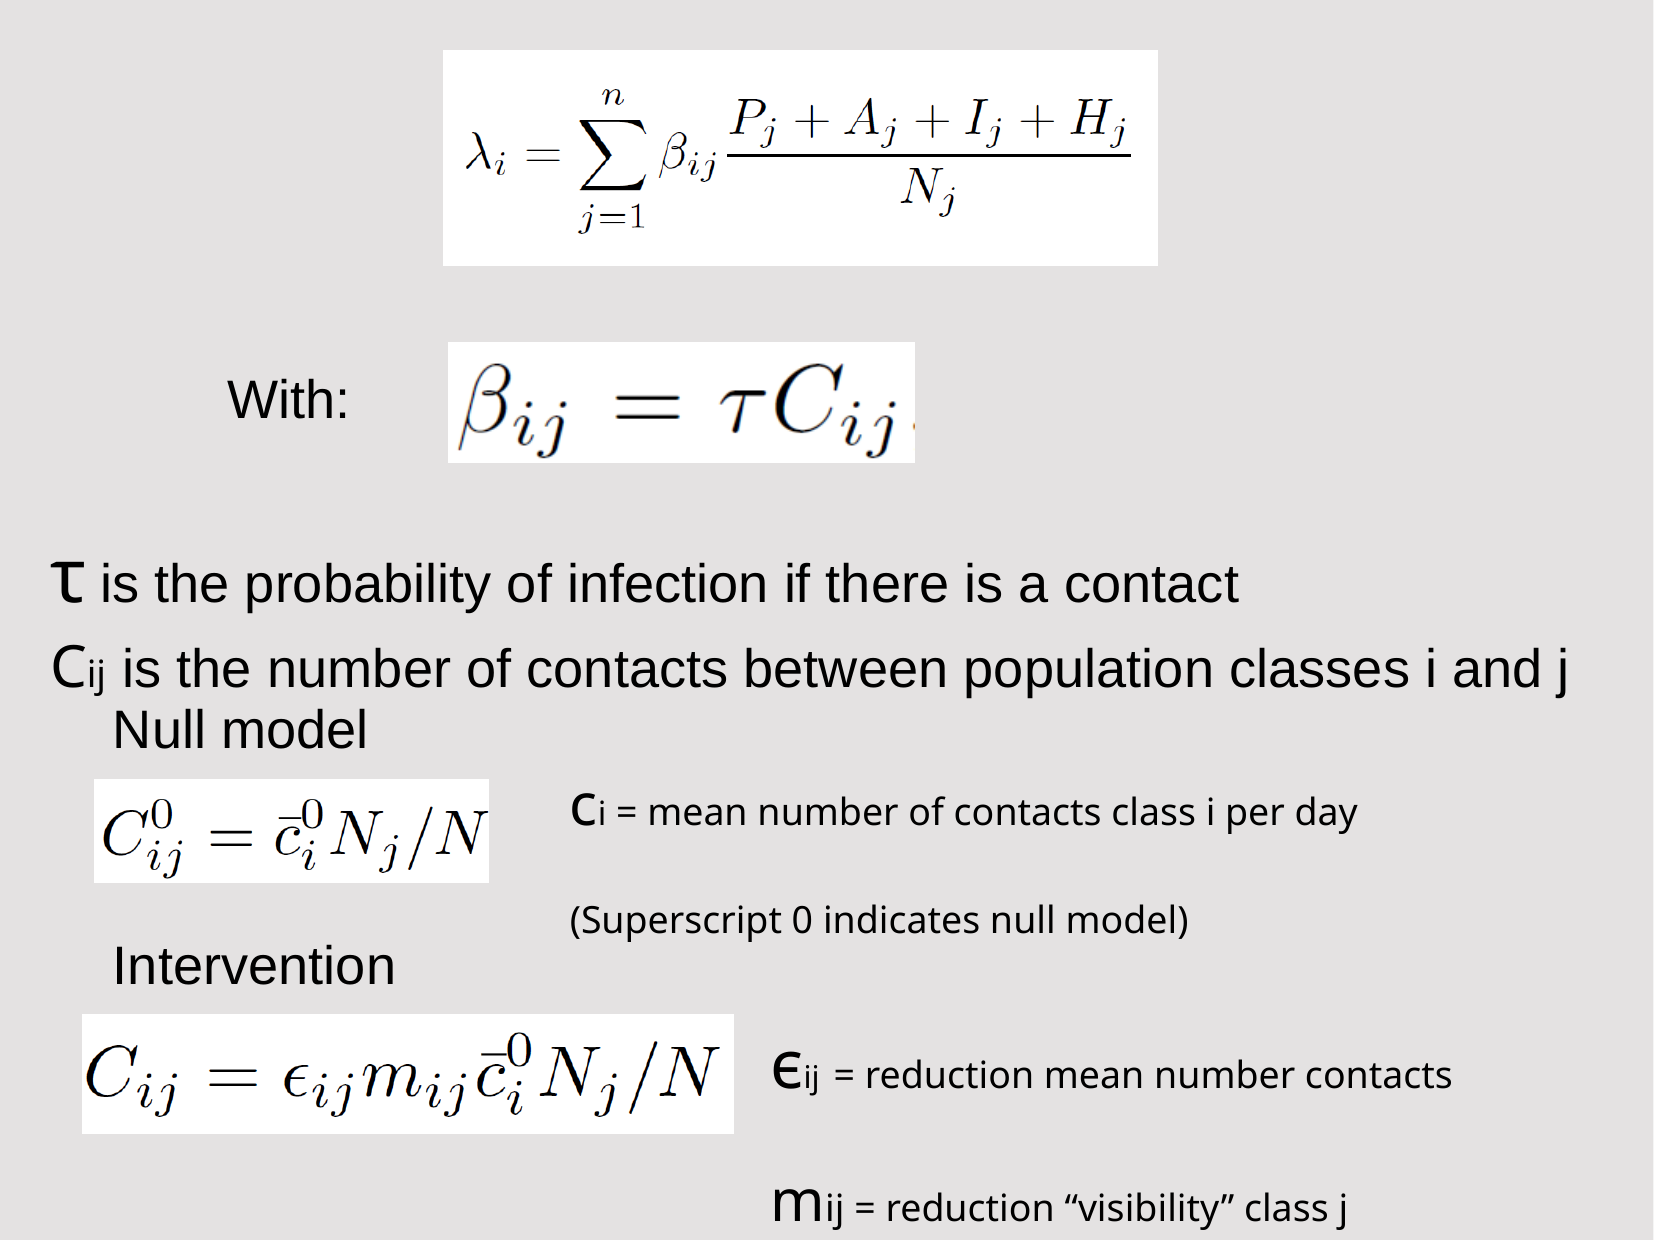

With:
τ is the probability of infection if there is a contact
Cij is the number of contacts between population classes i and j
Null model
ci = mean number of contacts class i per day
(Superscript 0 indicates null model)
Intervention
єij = reduction mean number contacts
mij = reduction “visibility” class j